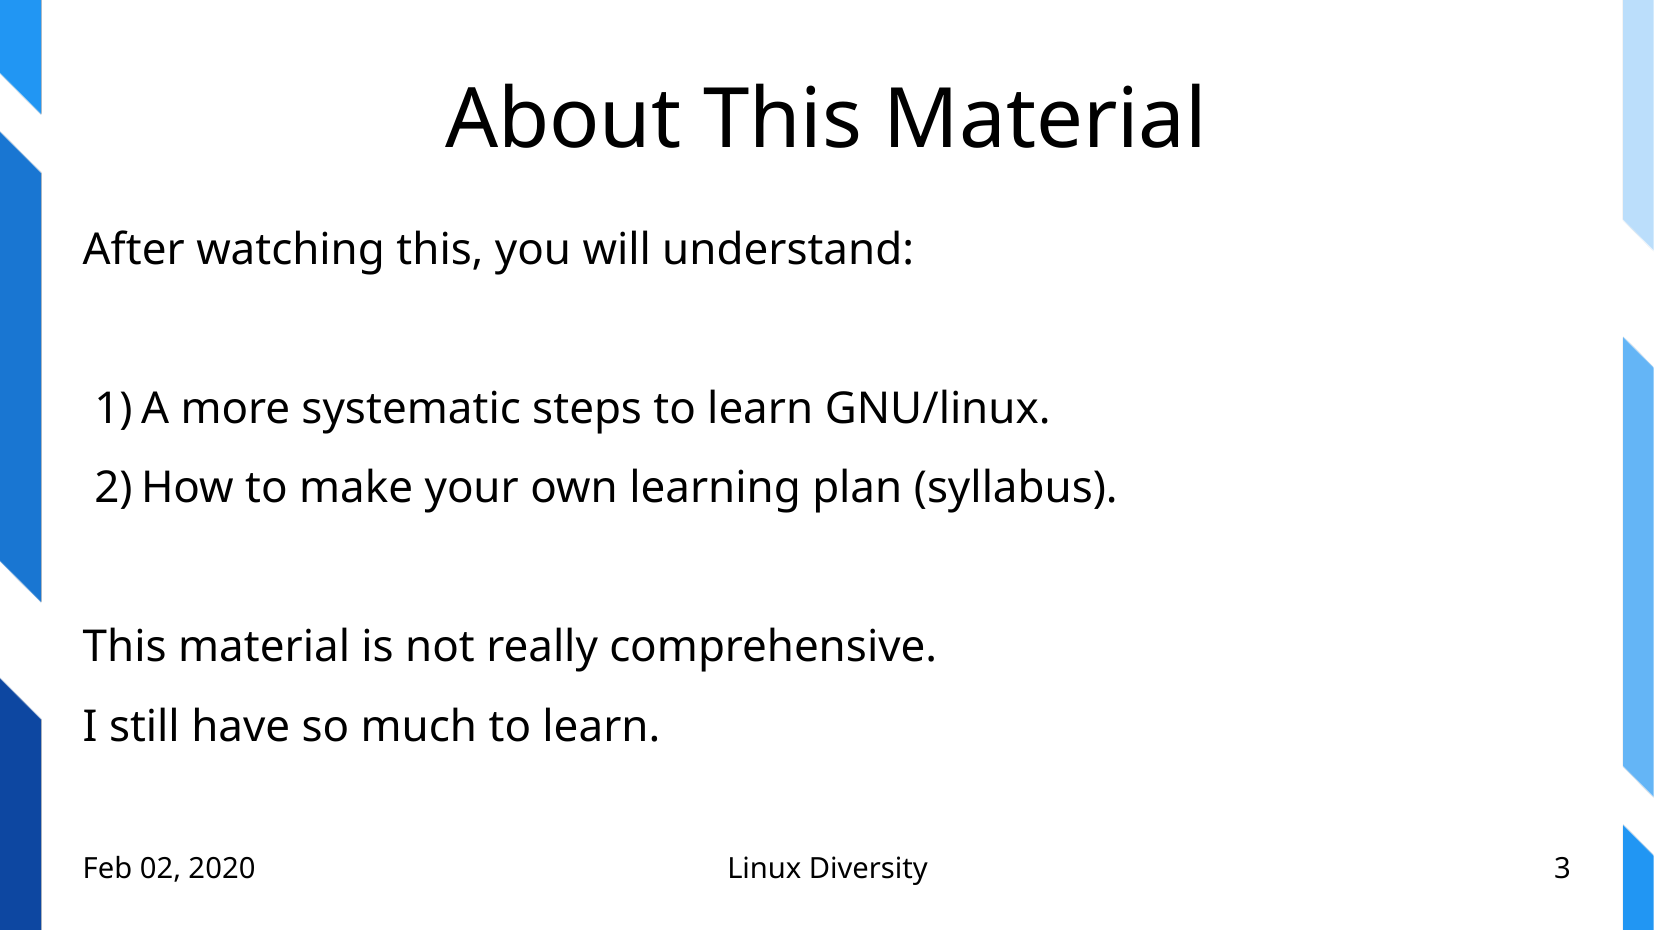

# About This Material
After watching this, you will understand:
 A more systematic steps to learn GNU/linux.
 How to make your own learning plan (syllabus).
This material is not really comprehensive.
I still have so much to learn.
Feb 02, 2020
Linux Diversity
3